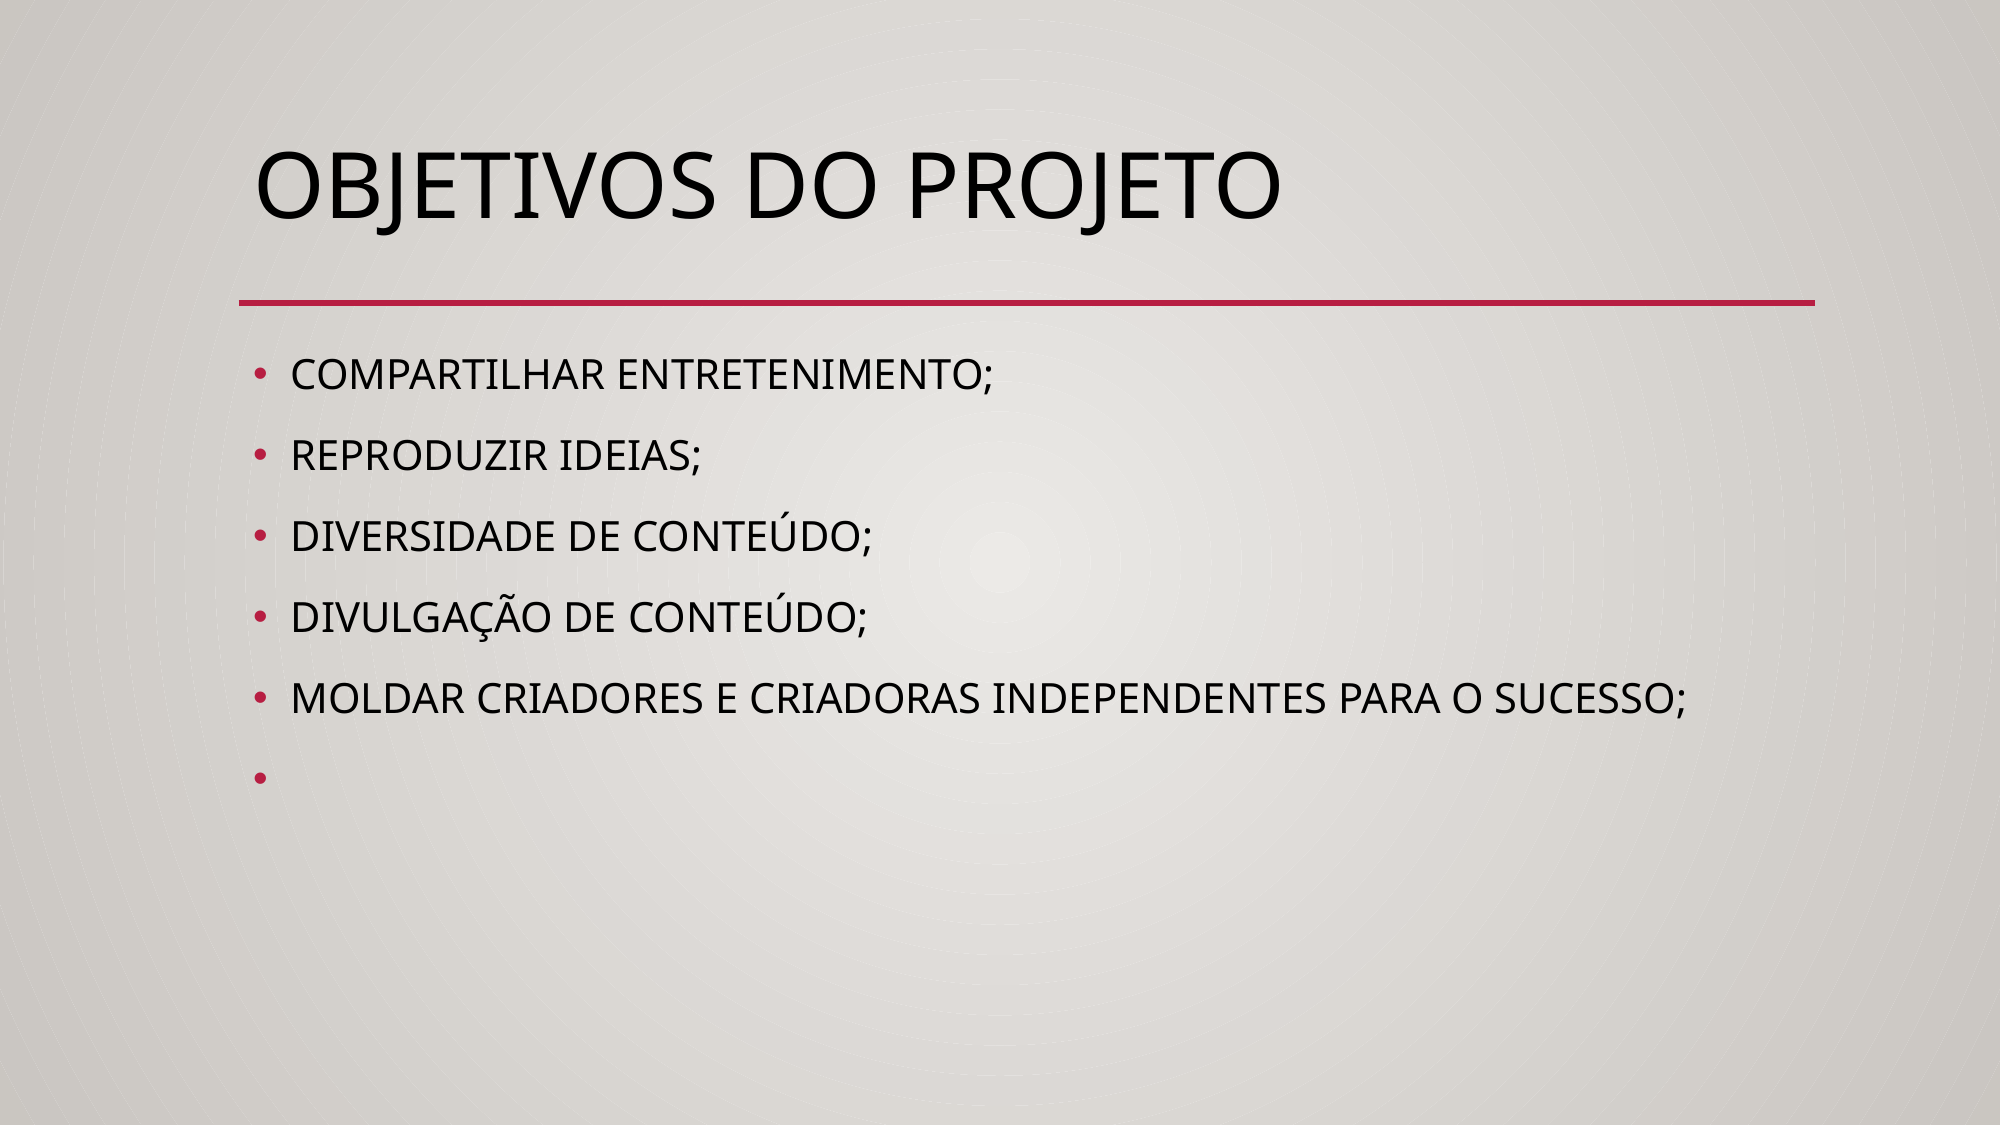

# Objetivos do projeto
COMPARTILHAR ENTRETENIMENTO;
REPRODUZIR IDEIAS;
DIVERSIDADE DE CONTEÚDO;
DIVULGAÇÃO DE CONTEÚDO;
MOLDAR CRIADORES E CRIADORAS INDEPENDENTES PARA O SUCESSO;